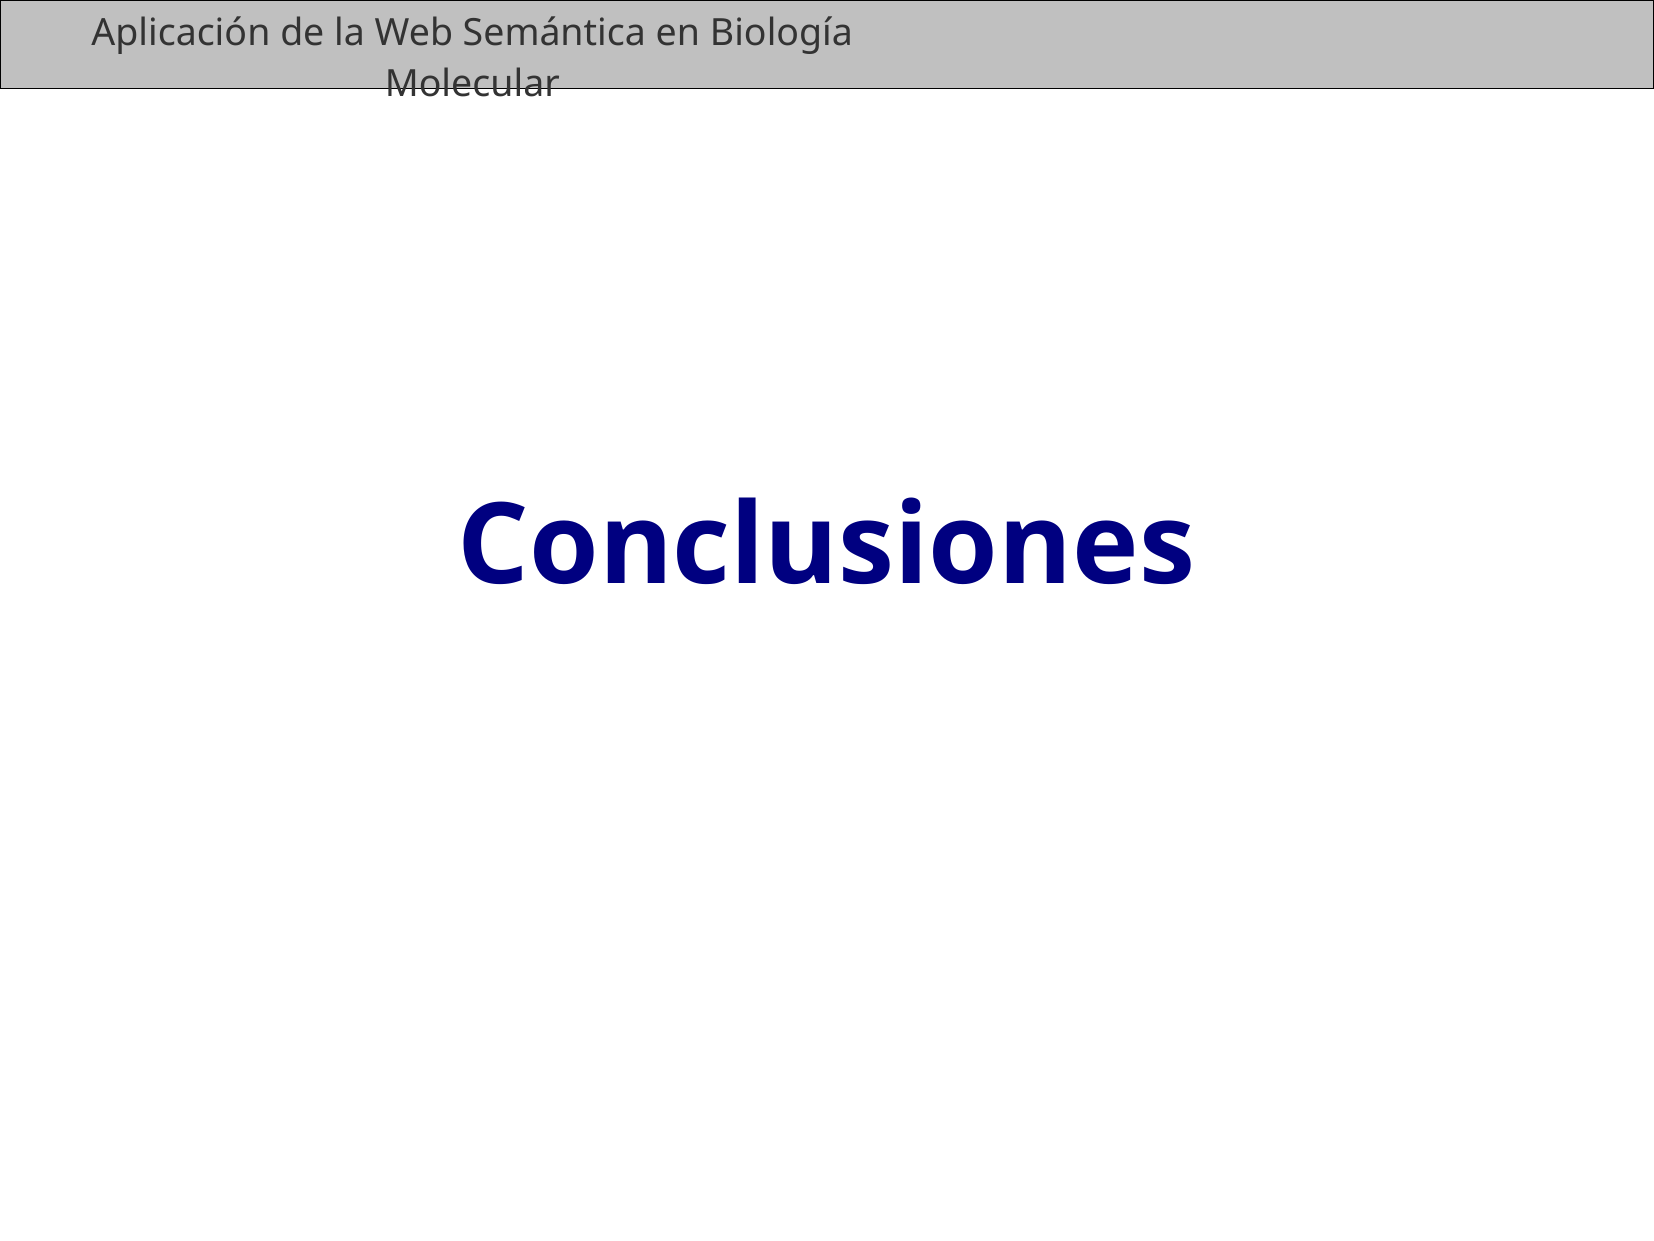

Aplicación de la Web Semántica en Biología Molecular
Conclusiones